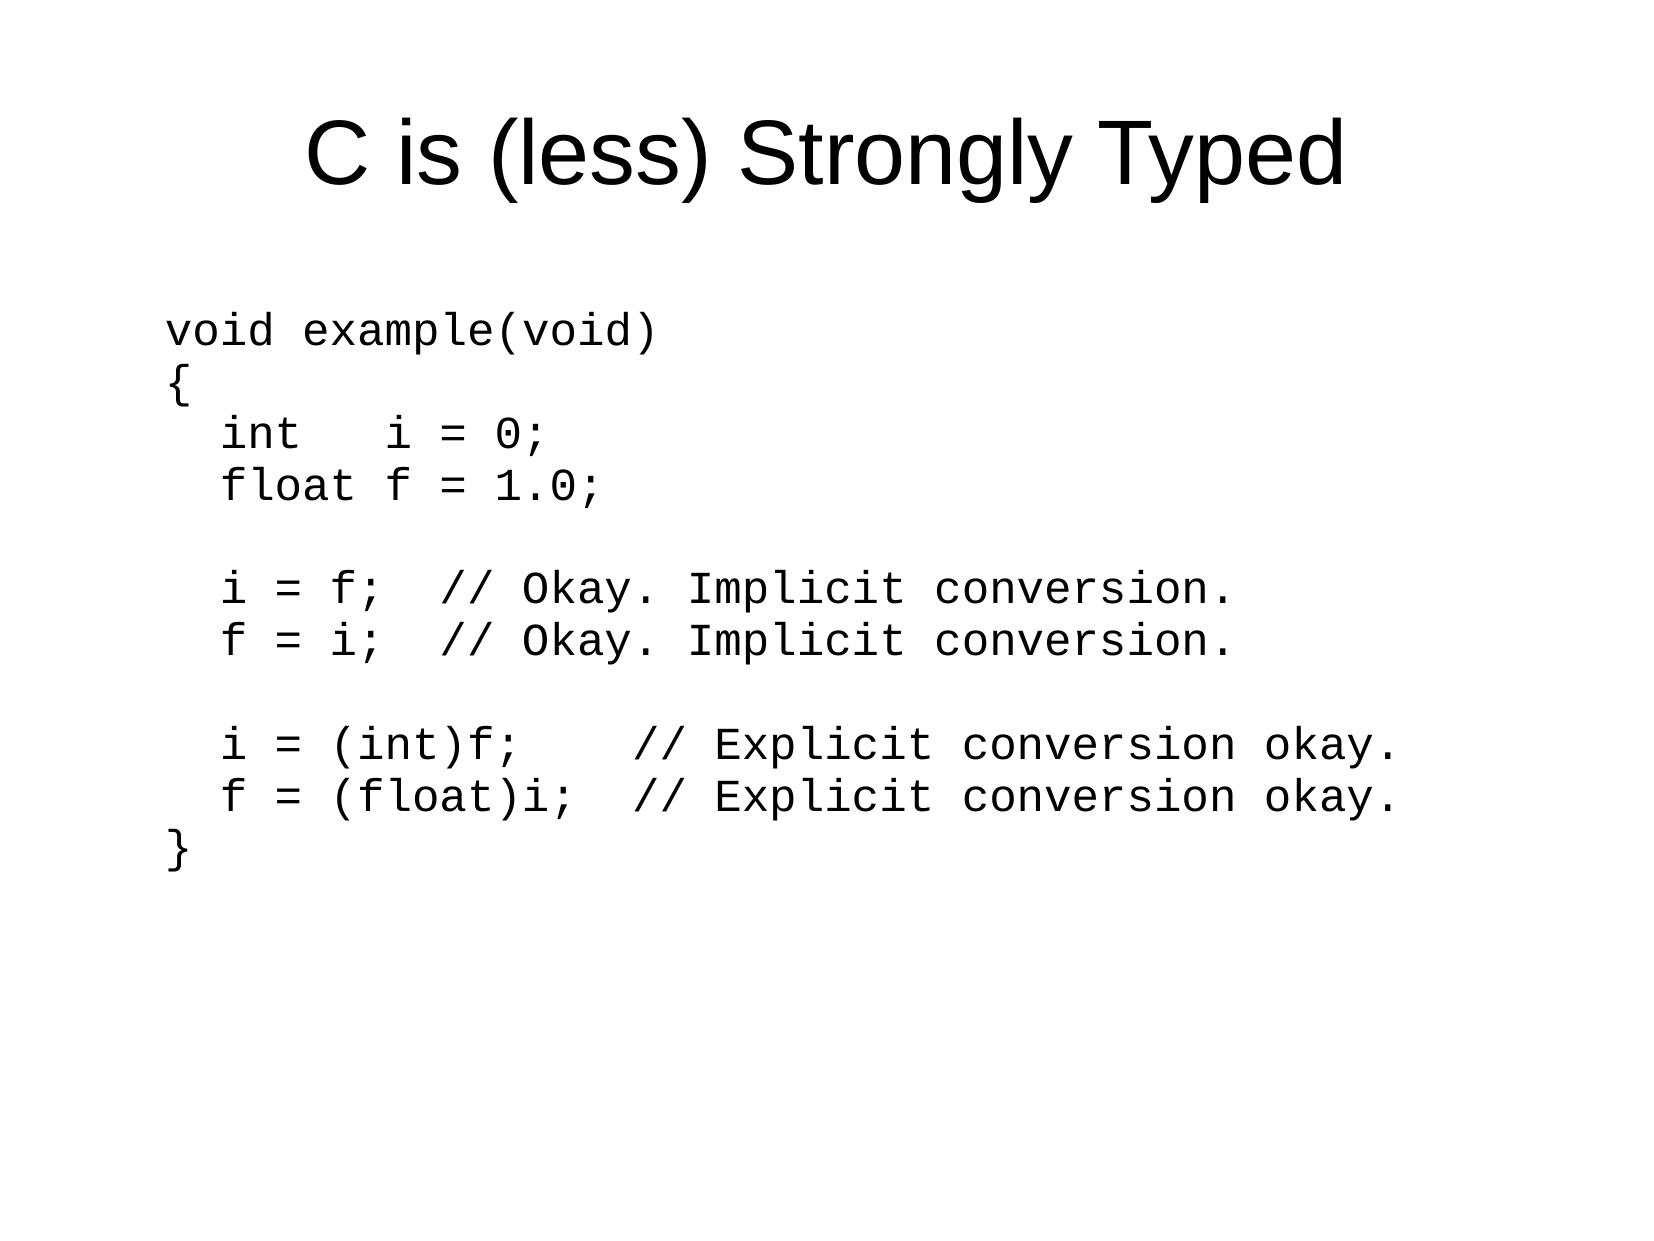

# C is (less) Strongly Typed
void example(void)
{
 int i = 0;
 float f = 1.0;
 i = f; // Okay. Implicit conversion.
 f = i; // Okay. Implicit conversion.
 i = (int)f; // Explicit conversion okay.
 f = (float)i; // Explicit conversion okay.
}